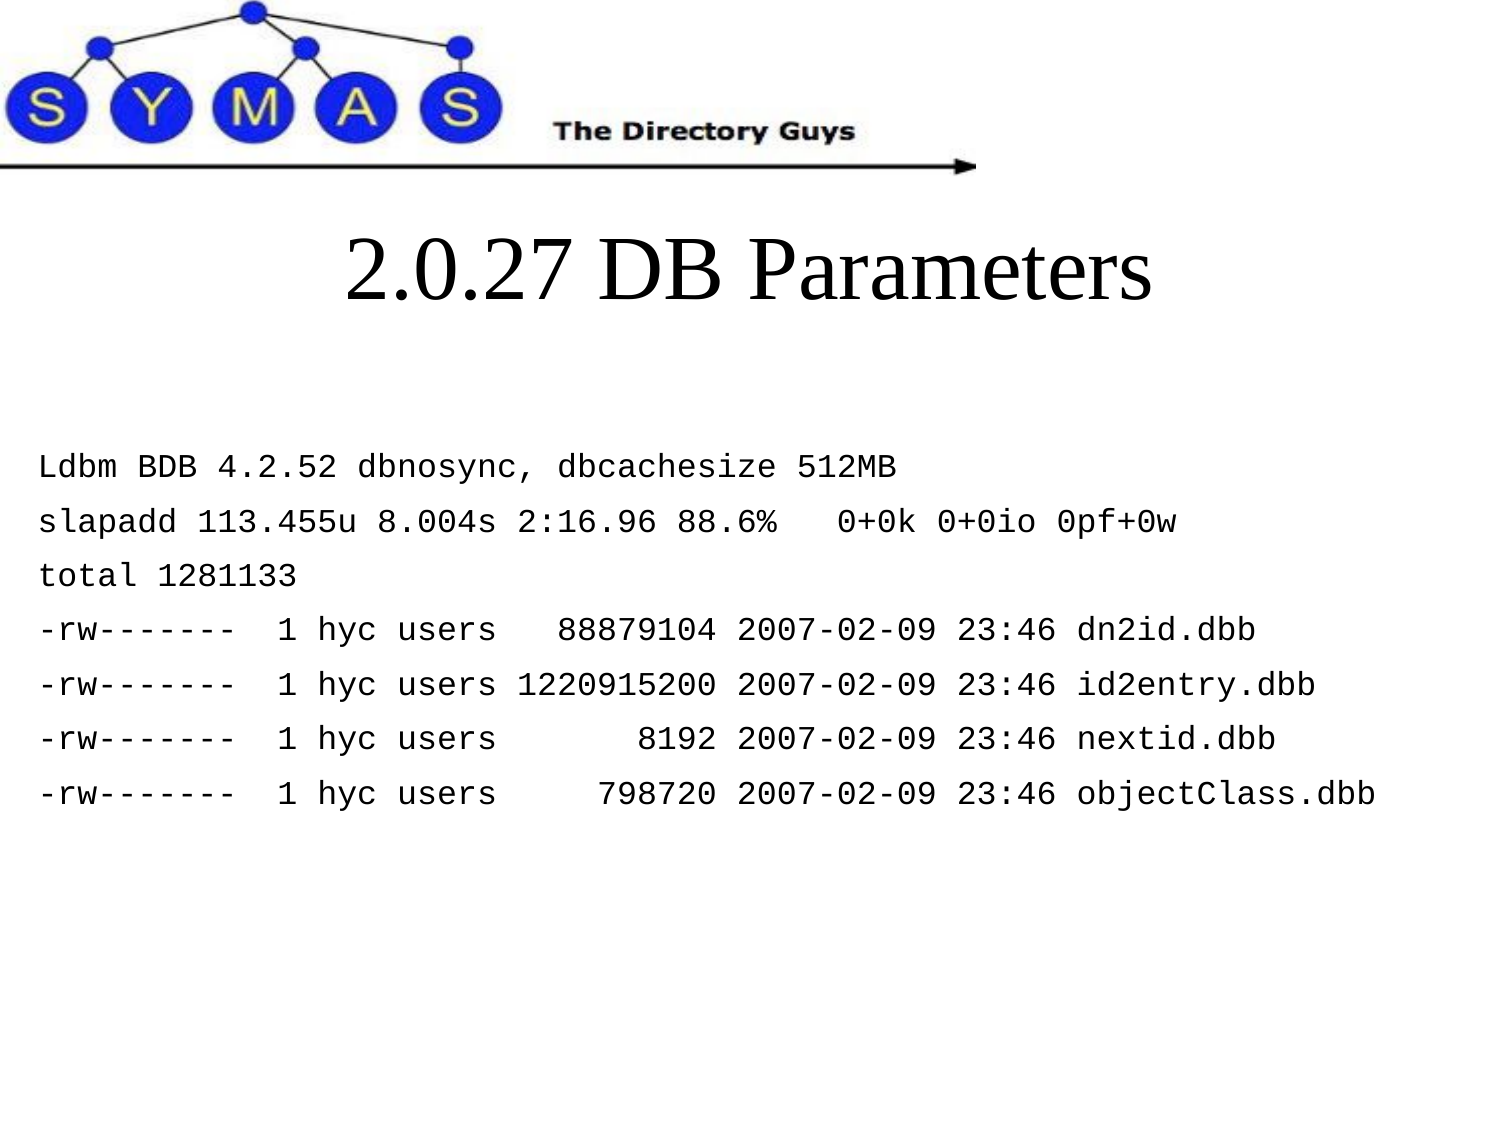

# 2.0.27 DB Parameters
Ldbm BDB 4.2.52 dbnosync, dbcachesize 512MB
slapadd 113.455u 8.004s 2:16.96 88.6% 0+0k 0+0io 0pf+0w
total 1281133
-rw------- 1 hyc users 88879104 2007-02-09 23:46 dn2id.dbb
-rw------- 1 hyc users 1220915200 2007-02-09 23:46 id2entry.dbb
-rw------- 1 hyc users 8192 2007-02-09 23:46 nextid.dbb
-rw------- 1 hyc users 798720 2007-02-09 23:46 objectClass.dbb